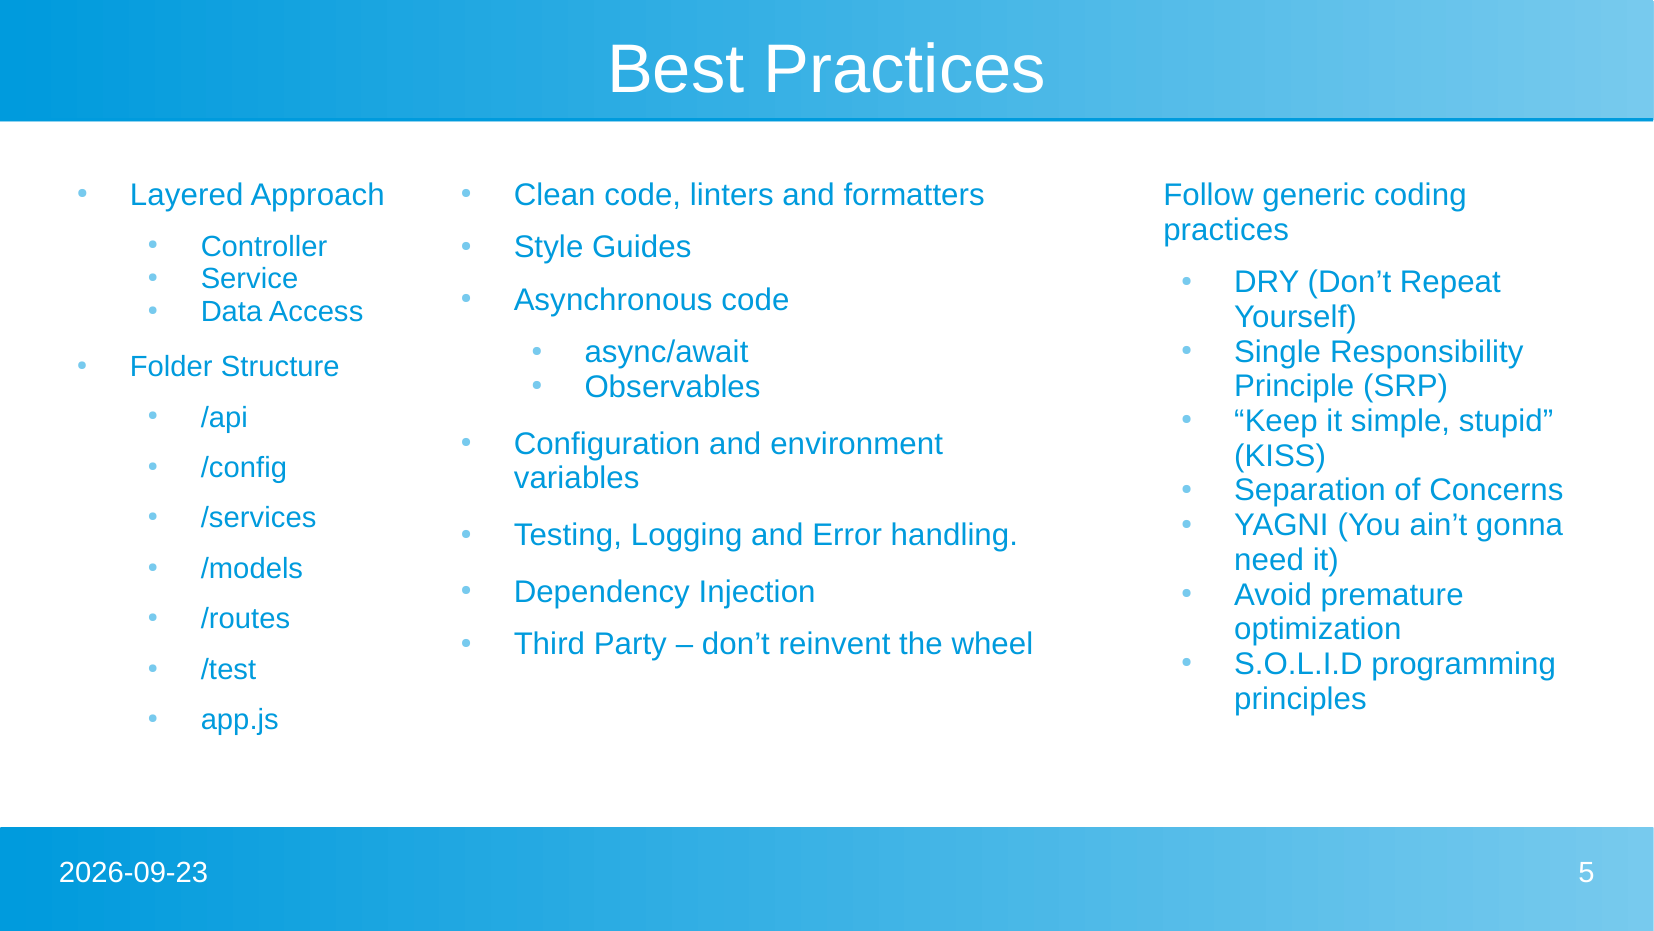

# Best Practices
Layered Approach
Controller
Service
Data Access
Folder Structure
/api
/config
/services
/models
/routes
/test
app.js
Clean code, linters and formatters
Style Guides
Asynchronous code
async/await
Observables
Configuration and environment variables
Testing, Logging and Error handling.
Dependency Injection
Third Party – don’t reinvent the wheel
Follow generic coding practices
DRY (Don’t Repeat Yourself)
Single Responsibility Principle (SRP)
“Keep it simple, stupid” (KISS)
Separation of Concerns
YAGNI (You ain’t gonna need it)
Avoid premature optimization
S.O.L.I.D programming principles
5